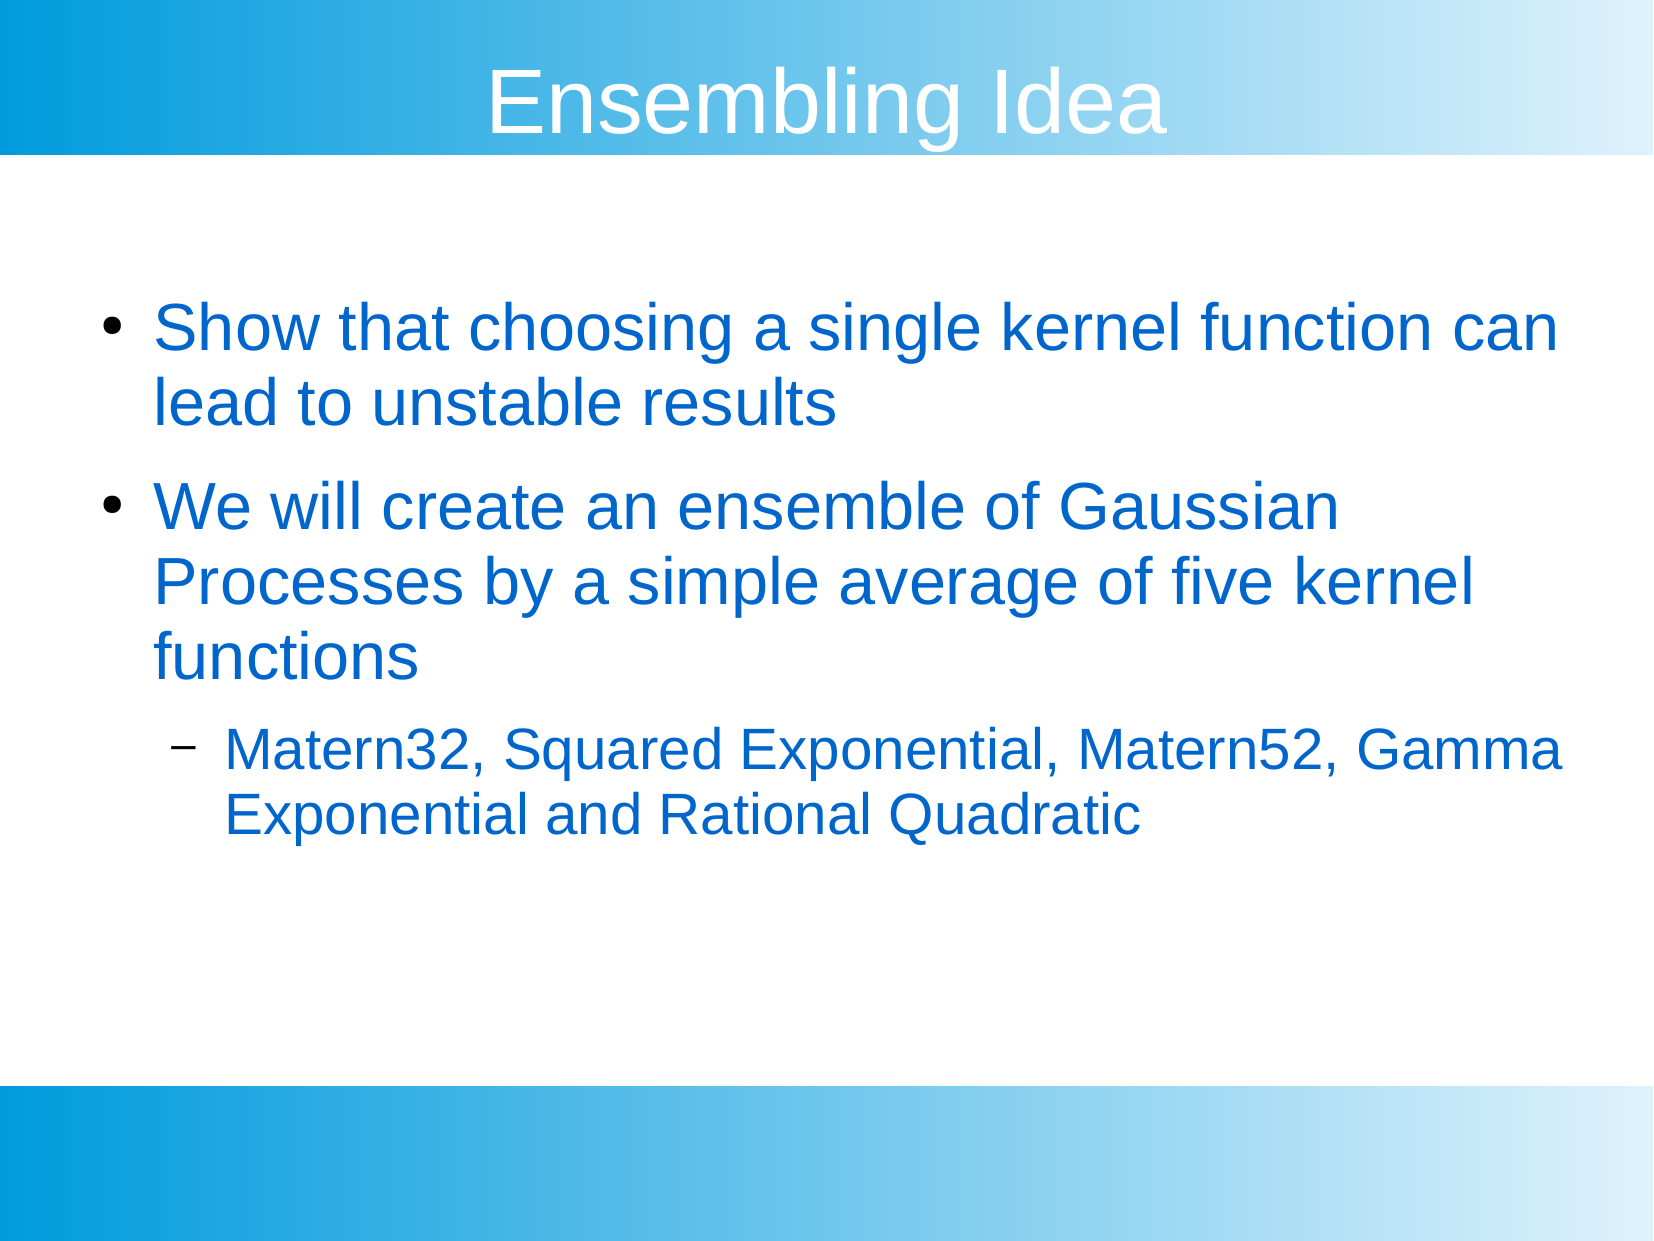

# Ensembling Idea
Show that choosing a single kernel function can lead to unstable results
We will create an ensemble of Gaussian Processes by a simple average of five kernel functions
Matern32, Squared Exponential, Matern52, Gamma Exponential and Rational Quadratic